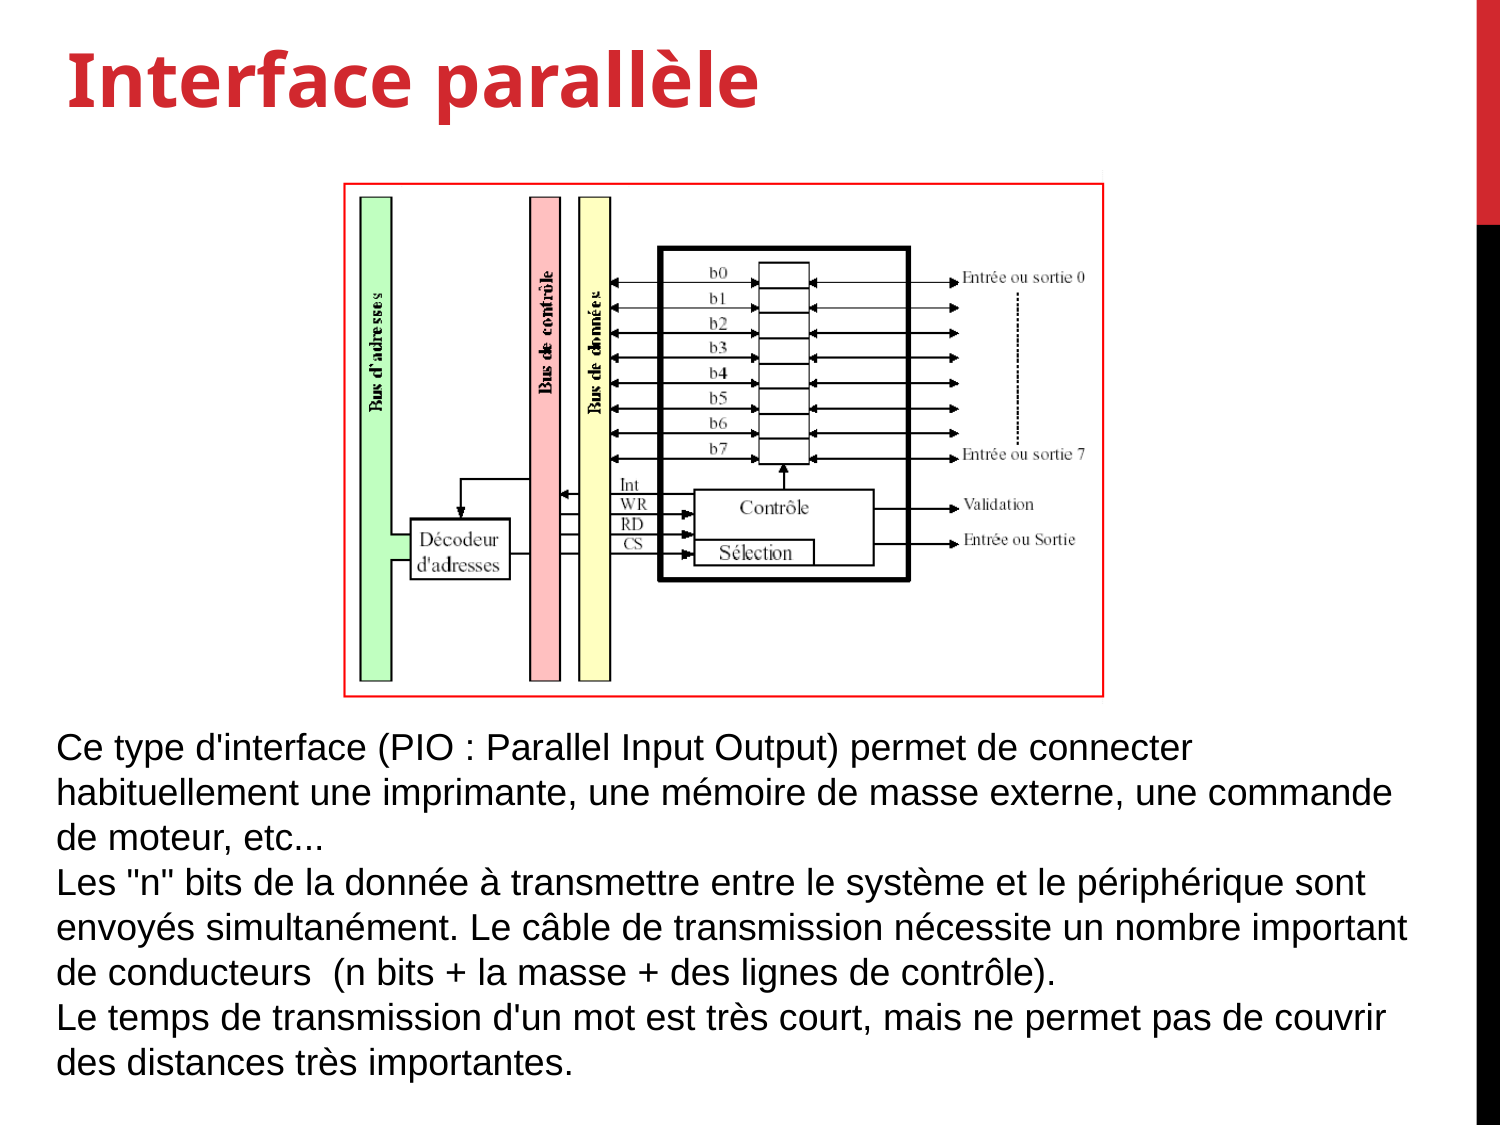

# Interface parallèle
Ce type d'interface (PIO : Parallel Input Output) permet de connecter habituellement une imprimante, une mémoire de masse externe, une commande de moteur, etc...
Les "n" bits de la donnée à transmettre entre le système et le périphérique sont envoyés simultanément. Le câble de transmission nécessite un nombre important de conducteurs (n bits + la masse + des lignes de contrôle).
Le temps de transmission d'un mot est très court, mais ne permet pas de couvrir des distances très importantes.